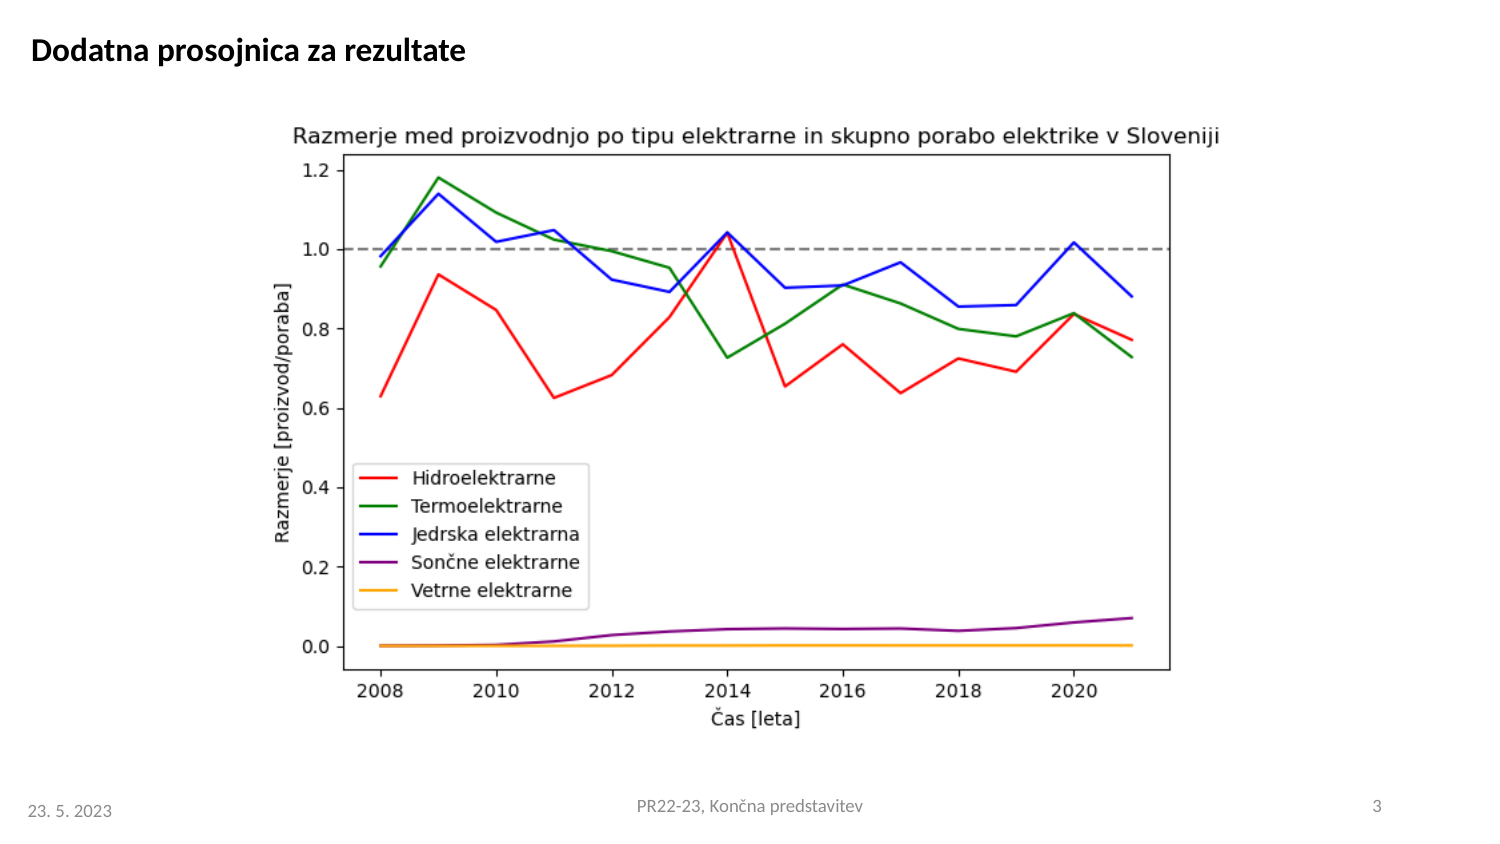

# Dodatna prosojnica za rezultate
PR22-23, Končna predstavitev
3
23. 5. 2023